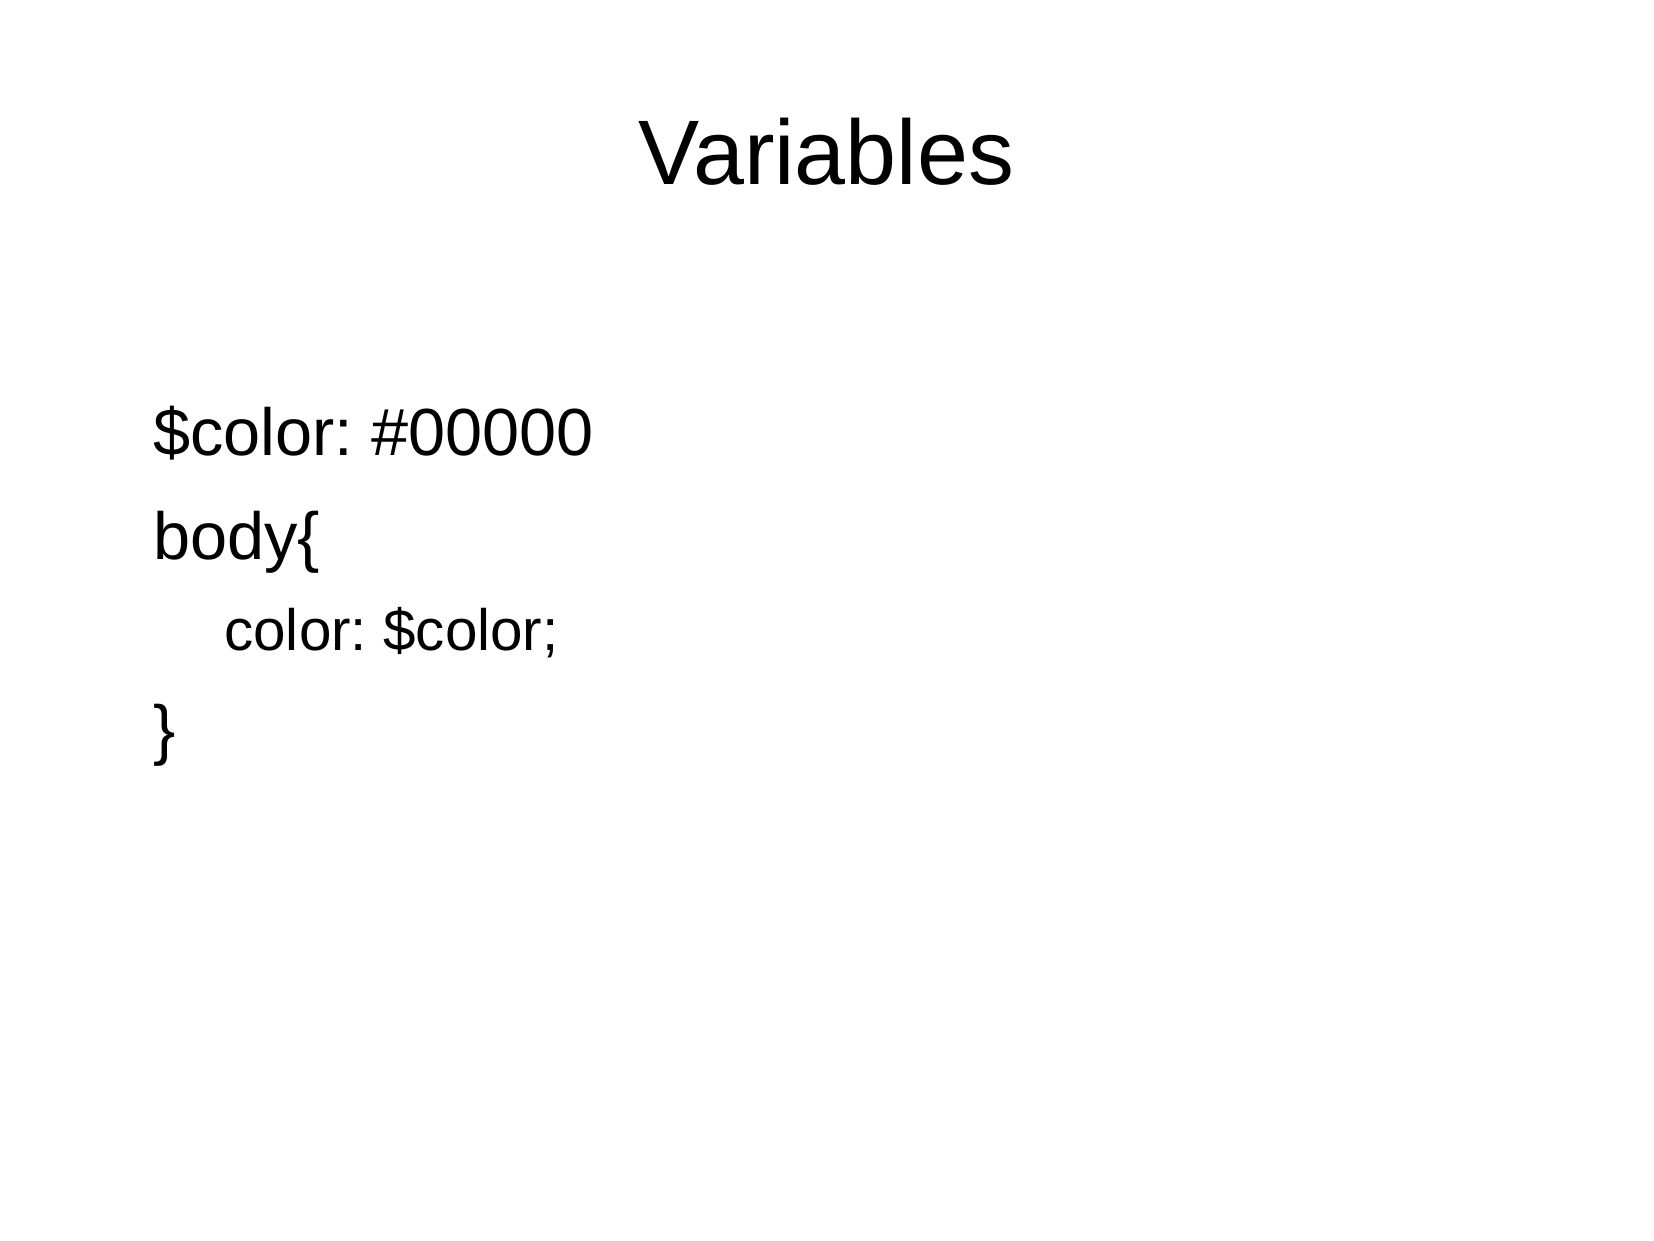

# Variables
$color: #00000
body{
color: $color;
}